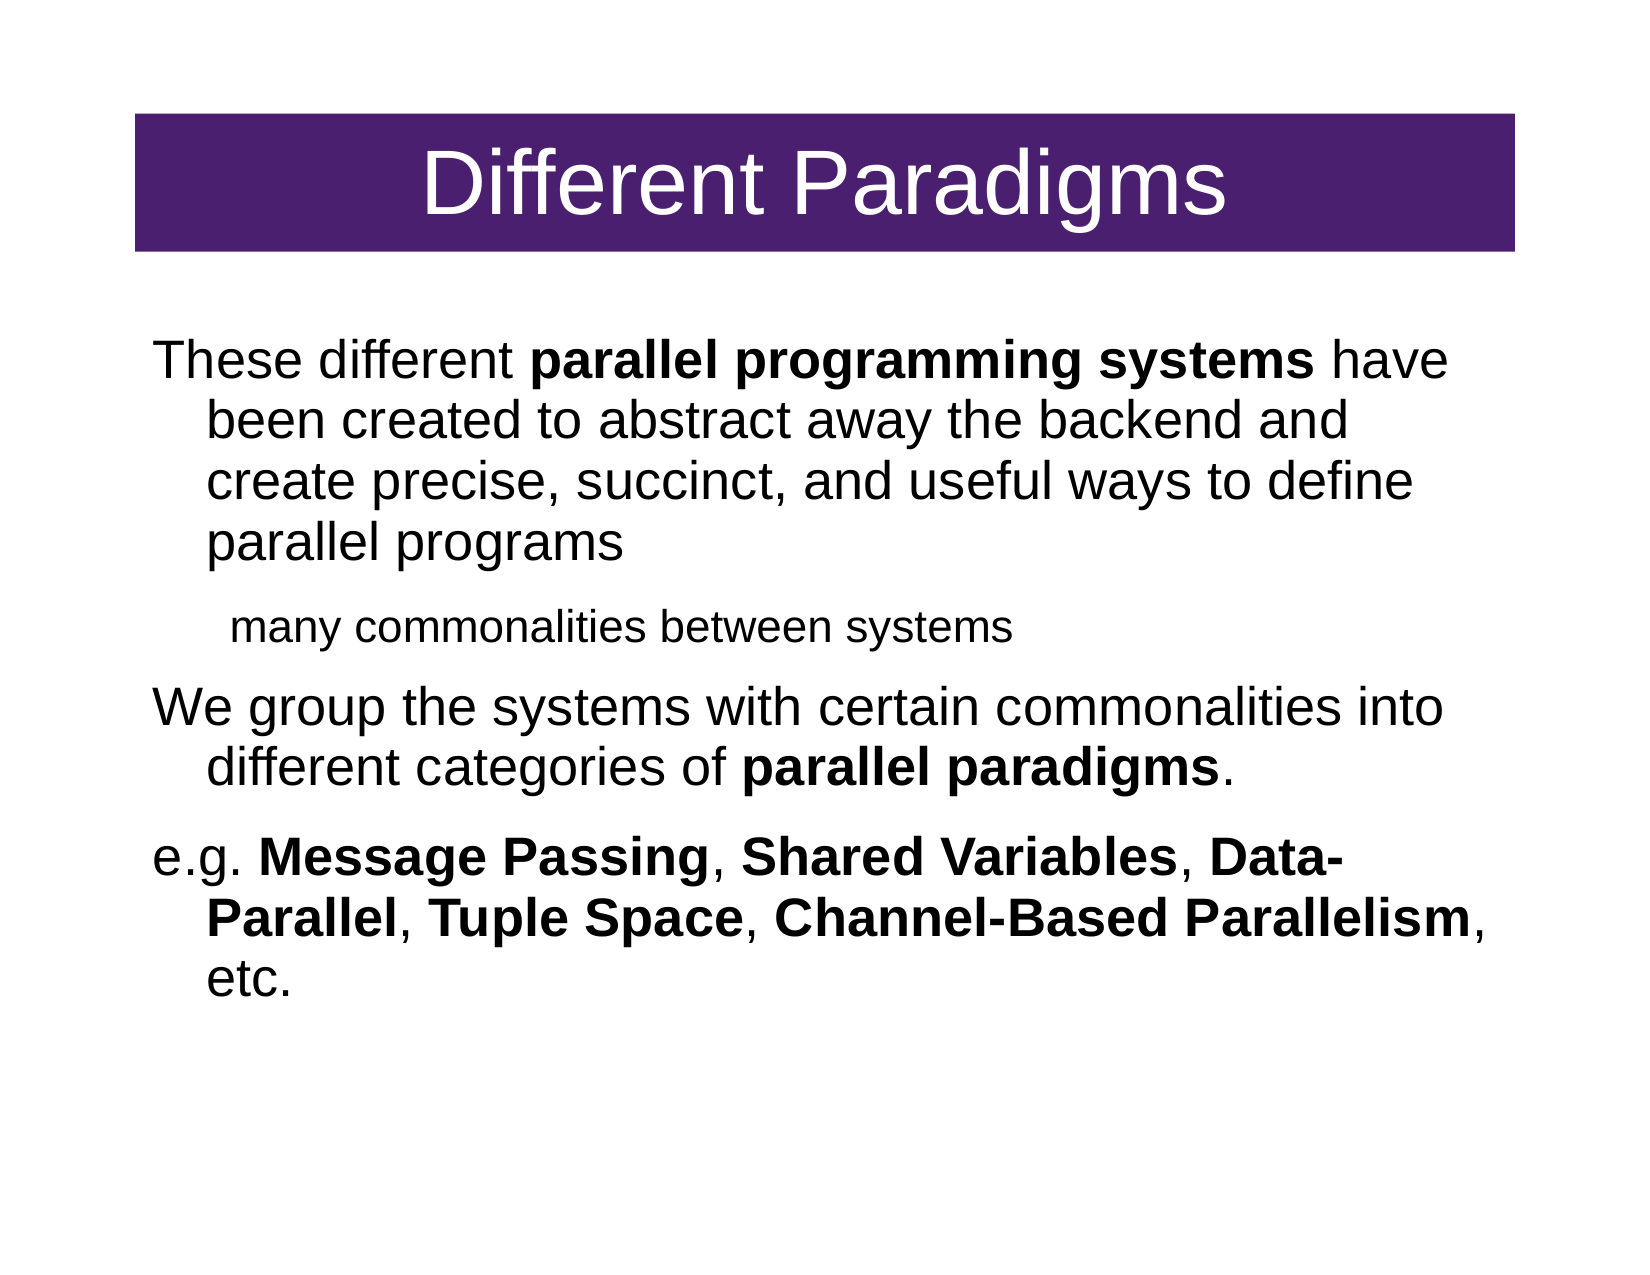

Different Paradigms
# These different parallel programming systems have been created to abstract away the backend and create precise, succinct, and useful ways to define parallel programs
many commonalities between systems
We group the systems with certain commonalities into different categories of parallel paradigms.
e.g. Message Passing, Shared Variables, Data-Parallel, Tuple Space, Channel-Based Parallelism, etc.